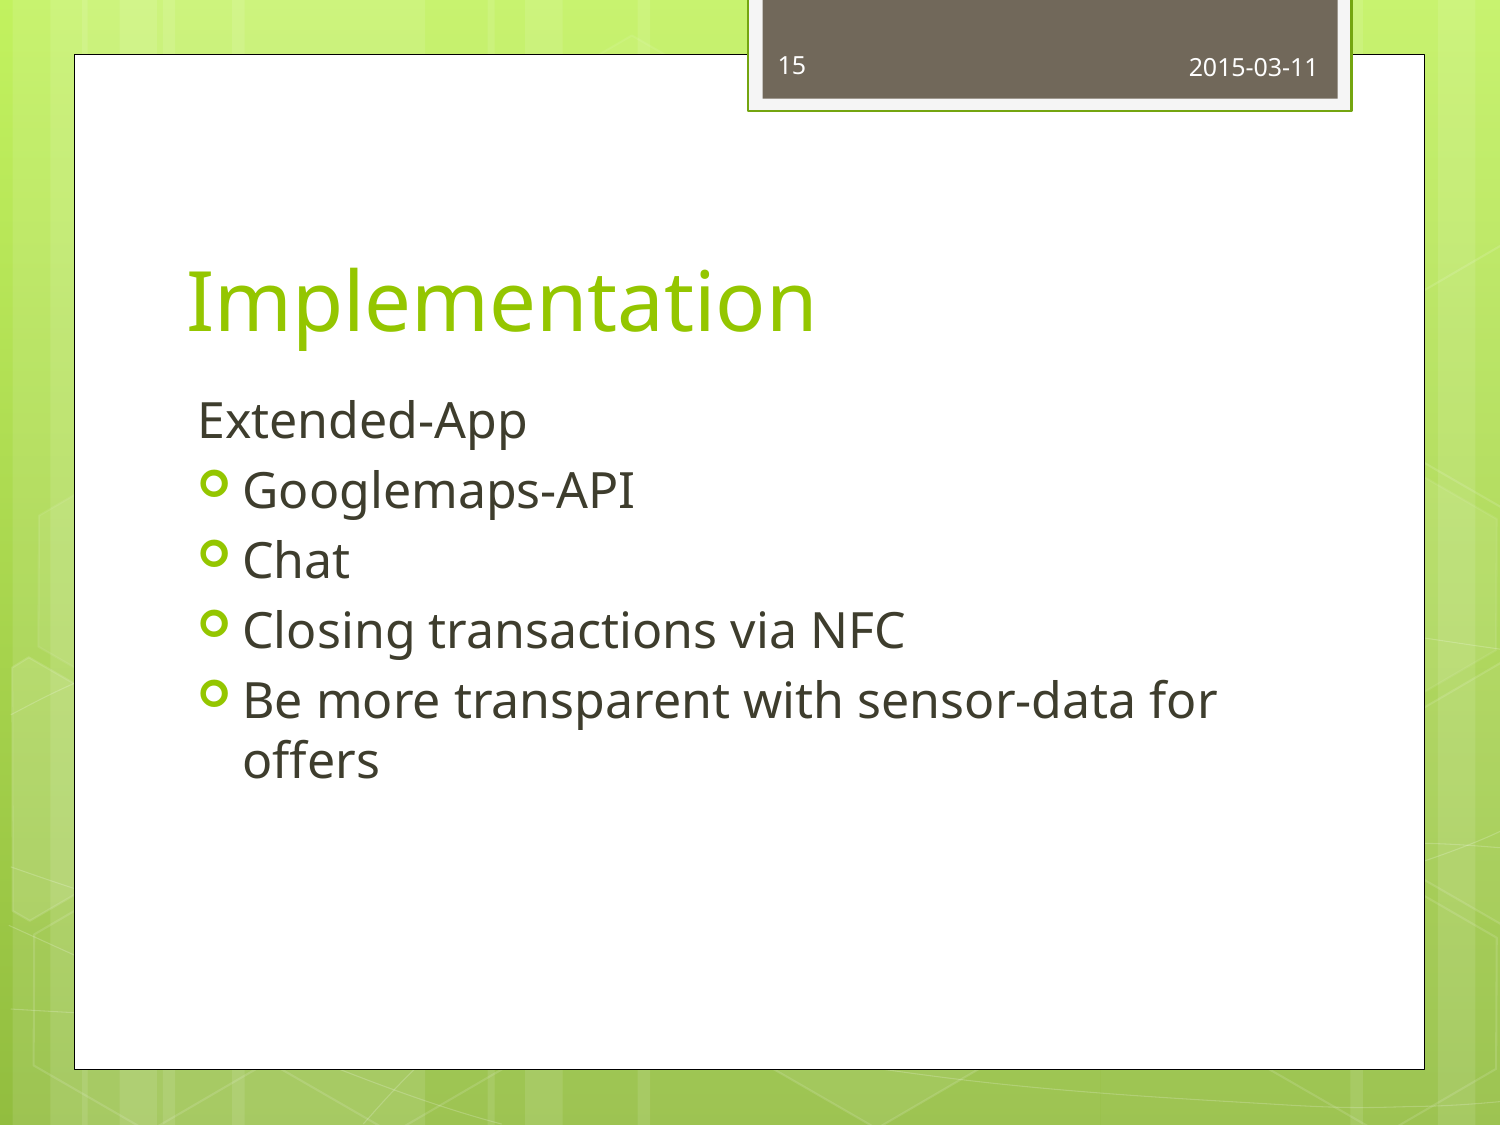

2015-03-11
# Implementation
Extended-App
Googlemaps-API
Chat
Closing transactions via NFC
Be more transparent with sensor-data for offers